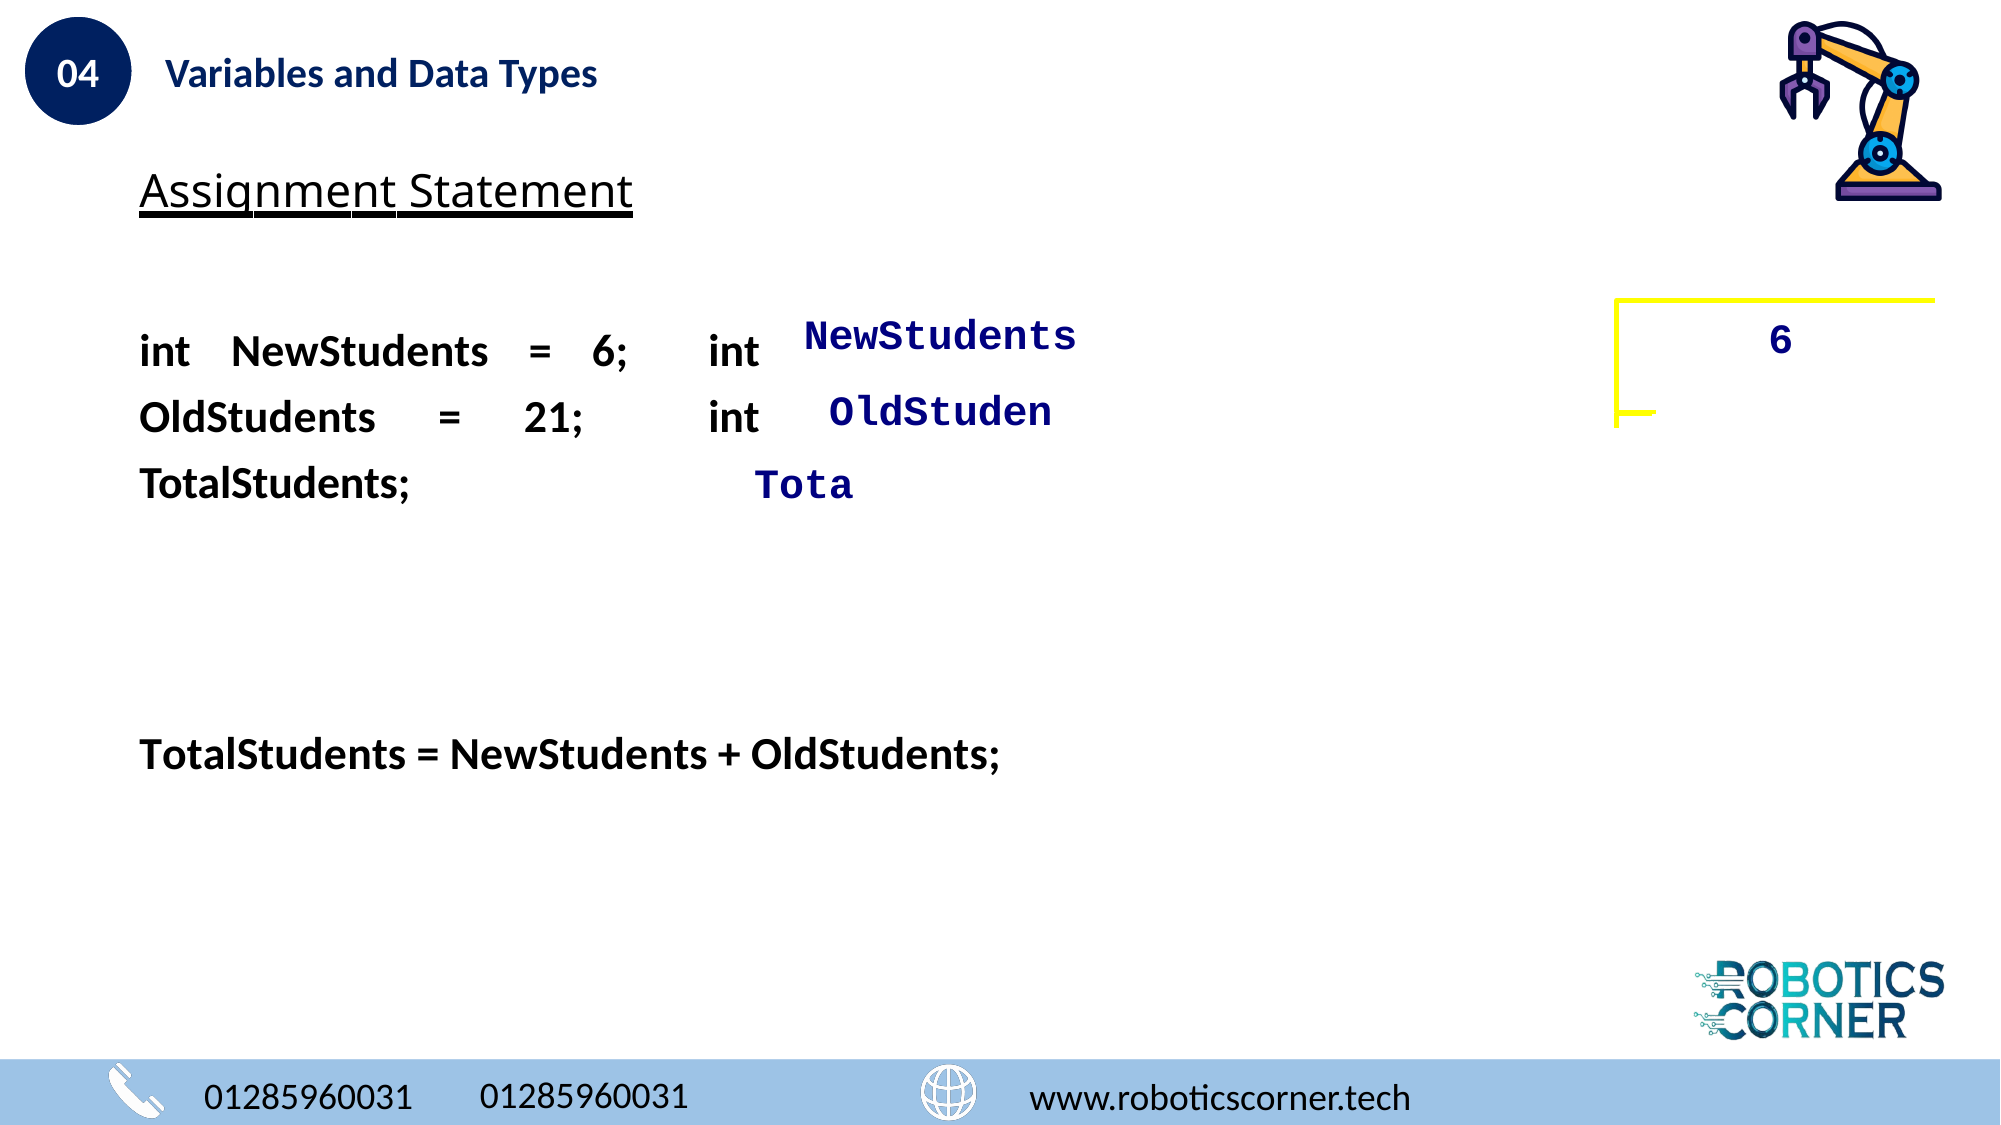

04
Variables and Data Types
# Assignment Statement
NewStudents OldStuden
Tota
int NewStudents = 6; int OldStudents = 21; int TotalStudents;
6
TotalStudents = NewStudents + OldStudents;
01285960031
01285960031
www.roboticscorner.tech